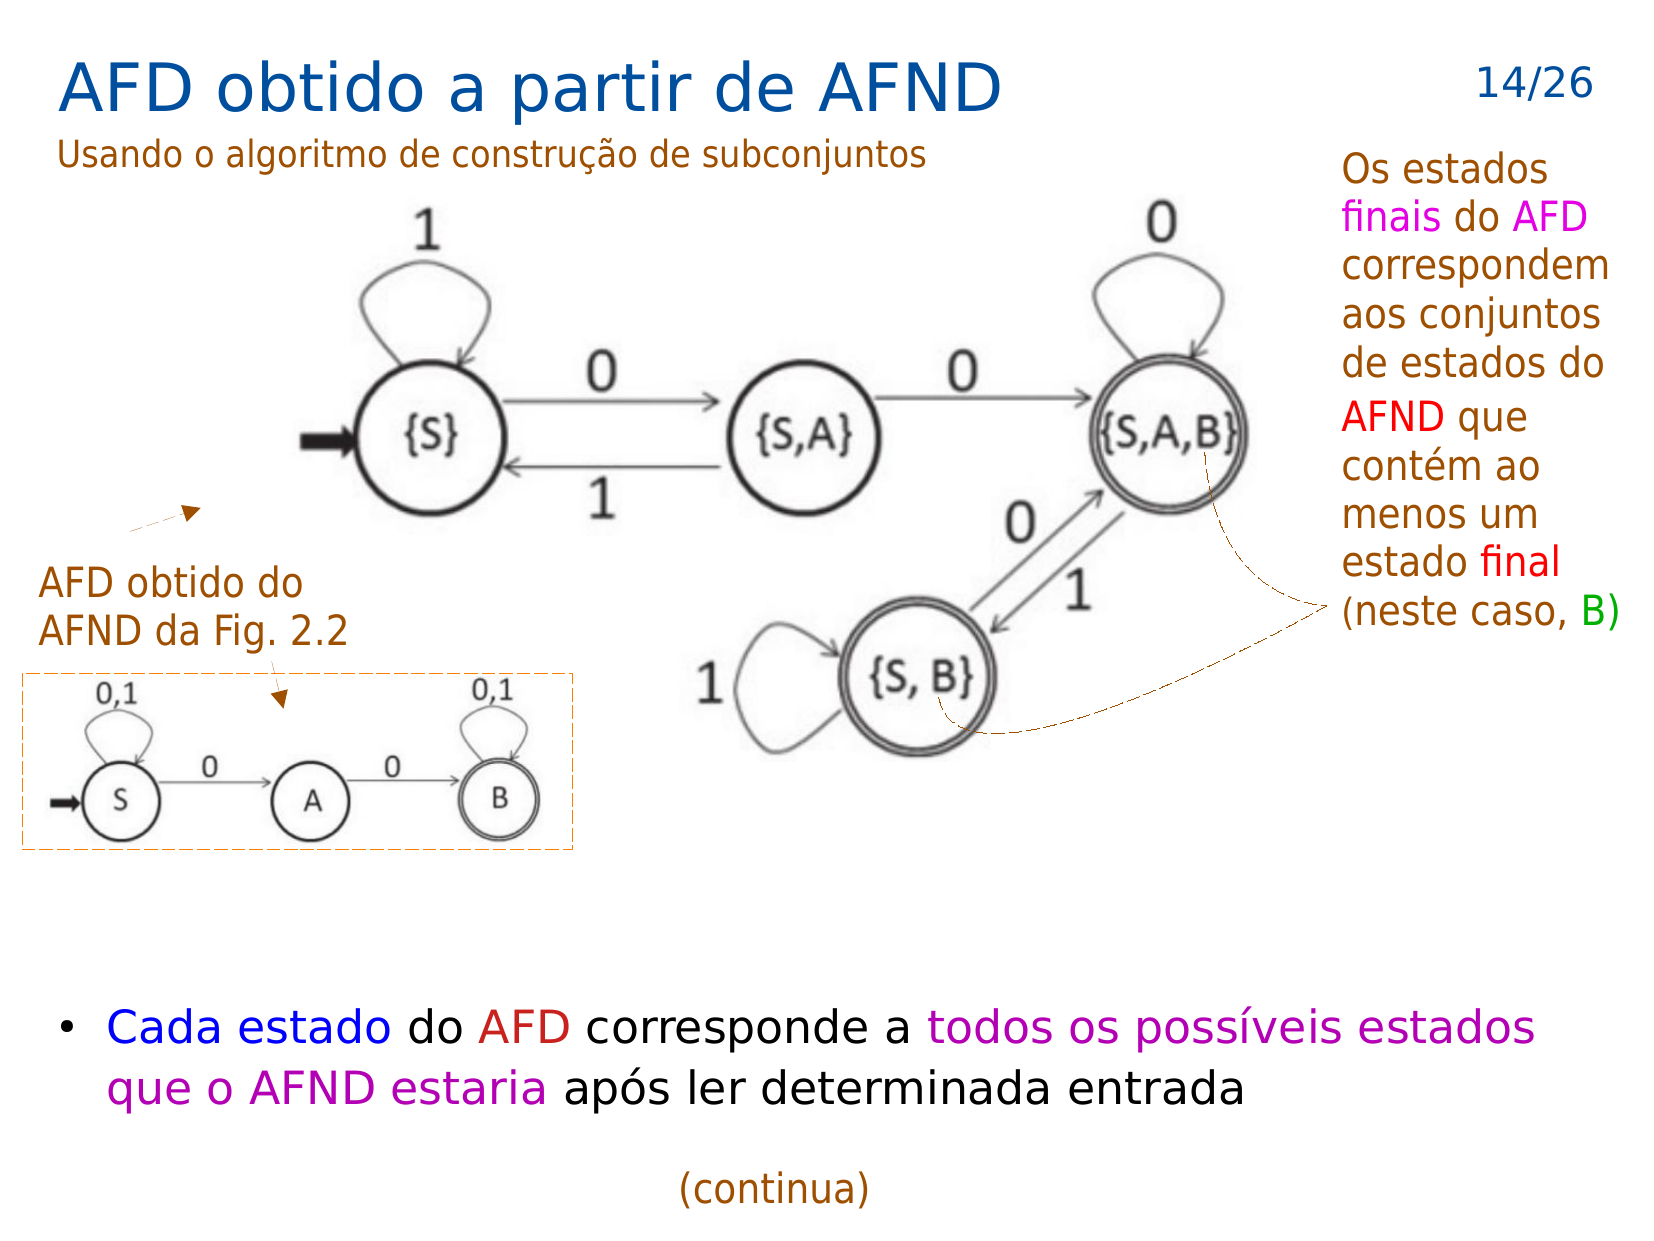

# AFD obtido a partir de AFND
14
Usando o algoritmo de construção de subconjuntos
Os estados finais do AFD correspondem aos conjuntos de estados do
AFND que contém ao menos um estado final (neste caso, B)
AFD obtido do AFND da Fig. 2.2
Cada estado do AFD corresponde a todos os possíveis estados que o AFND estaria após ler determinada entrada
(continua)